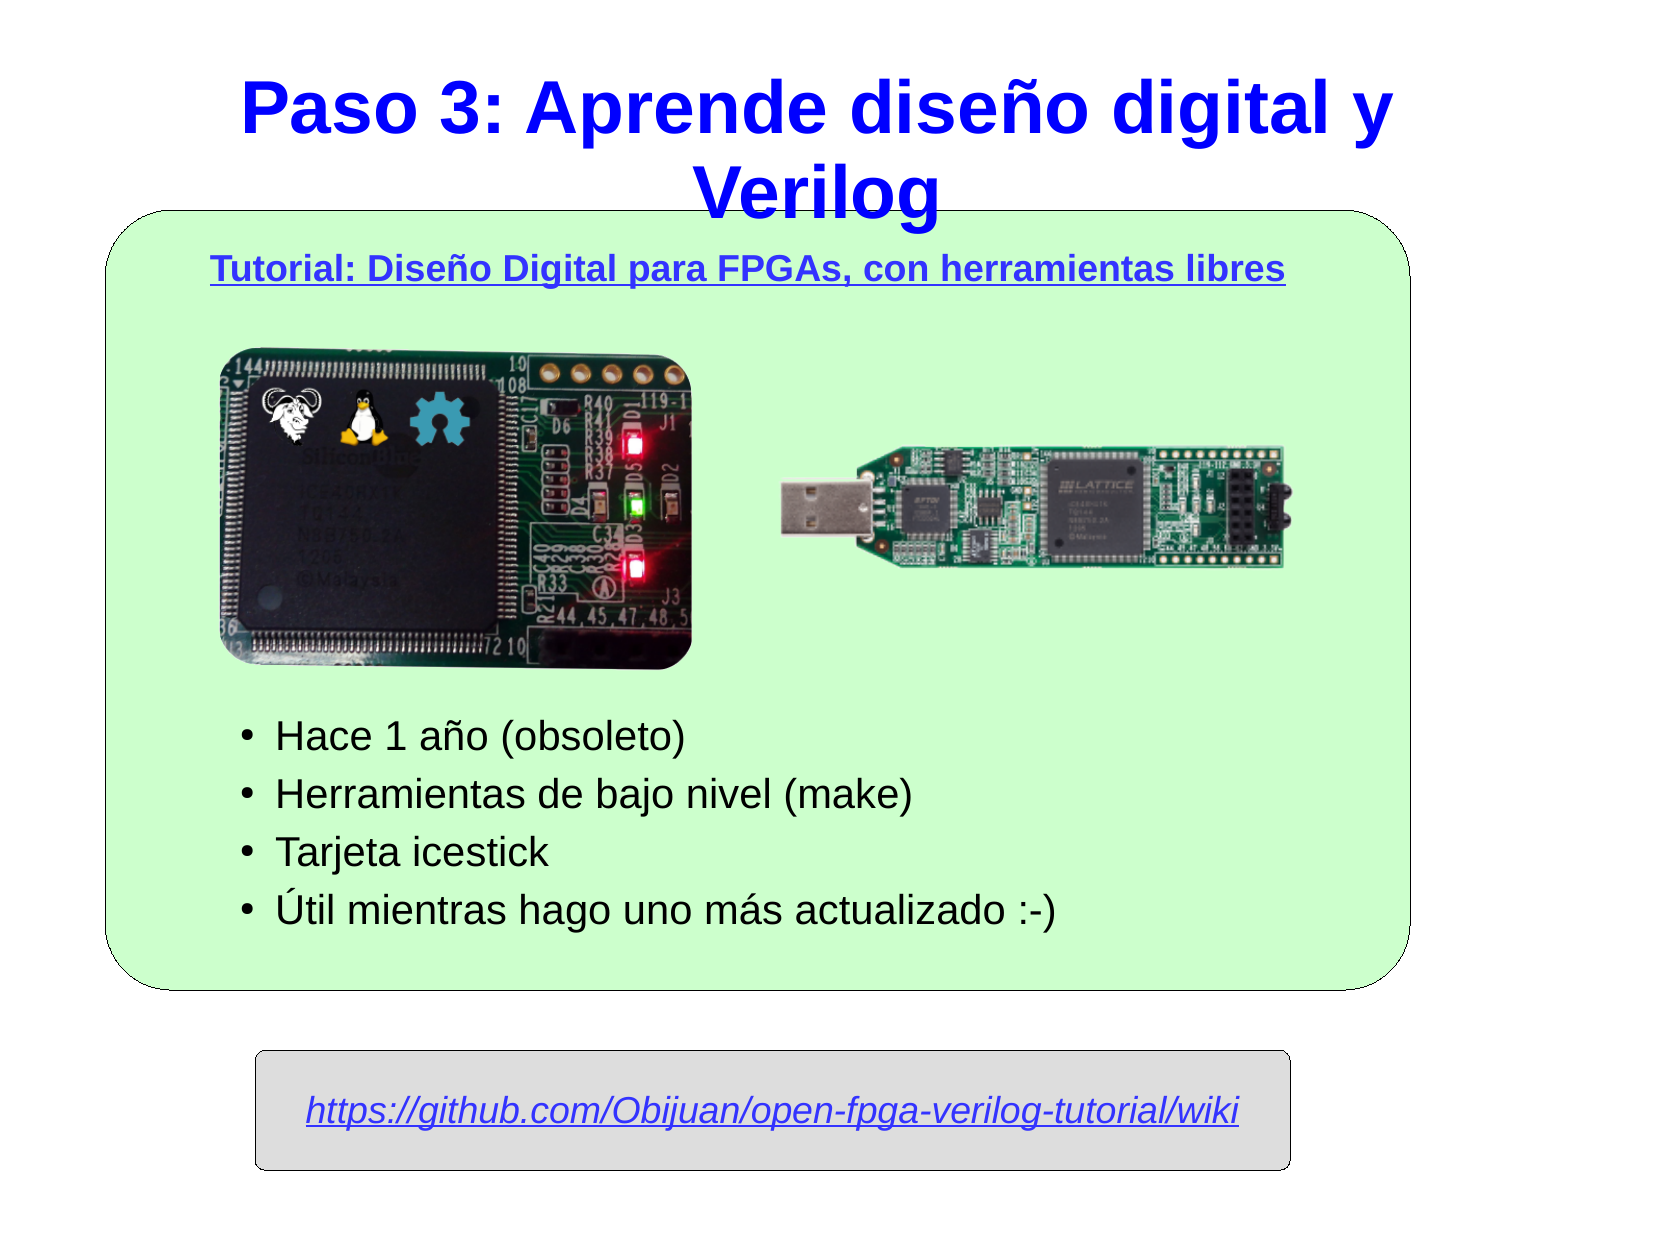

Paso 3: Aprende diseño digital y Verilog
Tutorial: Diseño Digital para FPGAs, con herramientas libres
Hace 1 año (obsoleto)
Herramientas de bajo nivel (make)
Tarjeta icestick
Útil mientras hago uno más actualizado :-)
https://github.com/Obijuan/open-fpga-verilog-tutorial/wiki